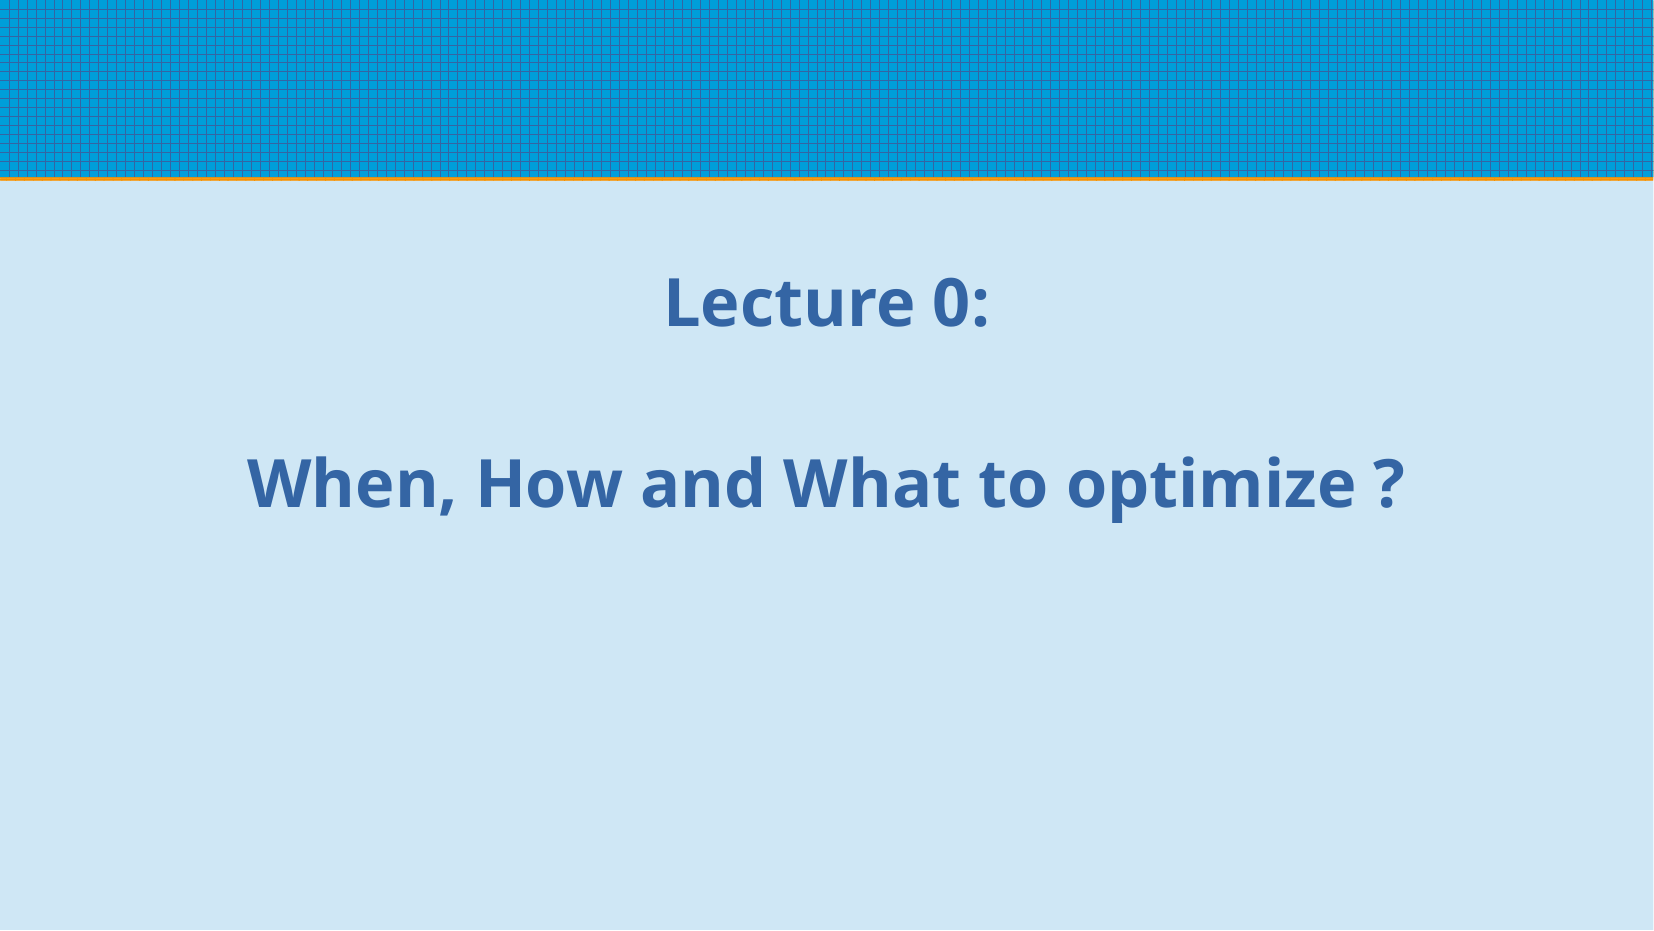

# Lecture 0:
When, How and What to optimize ?